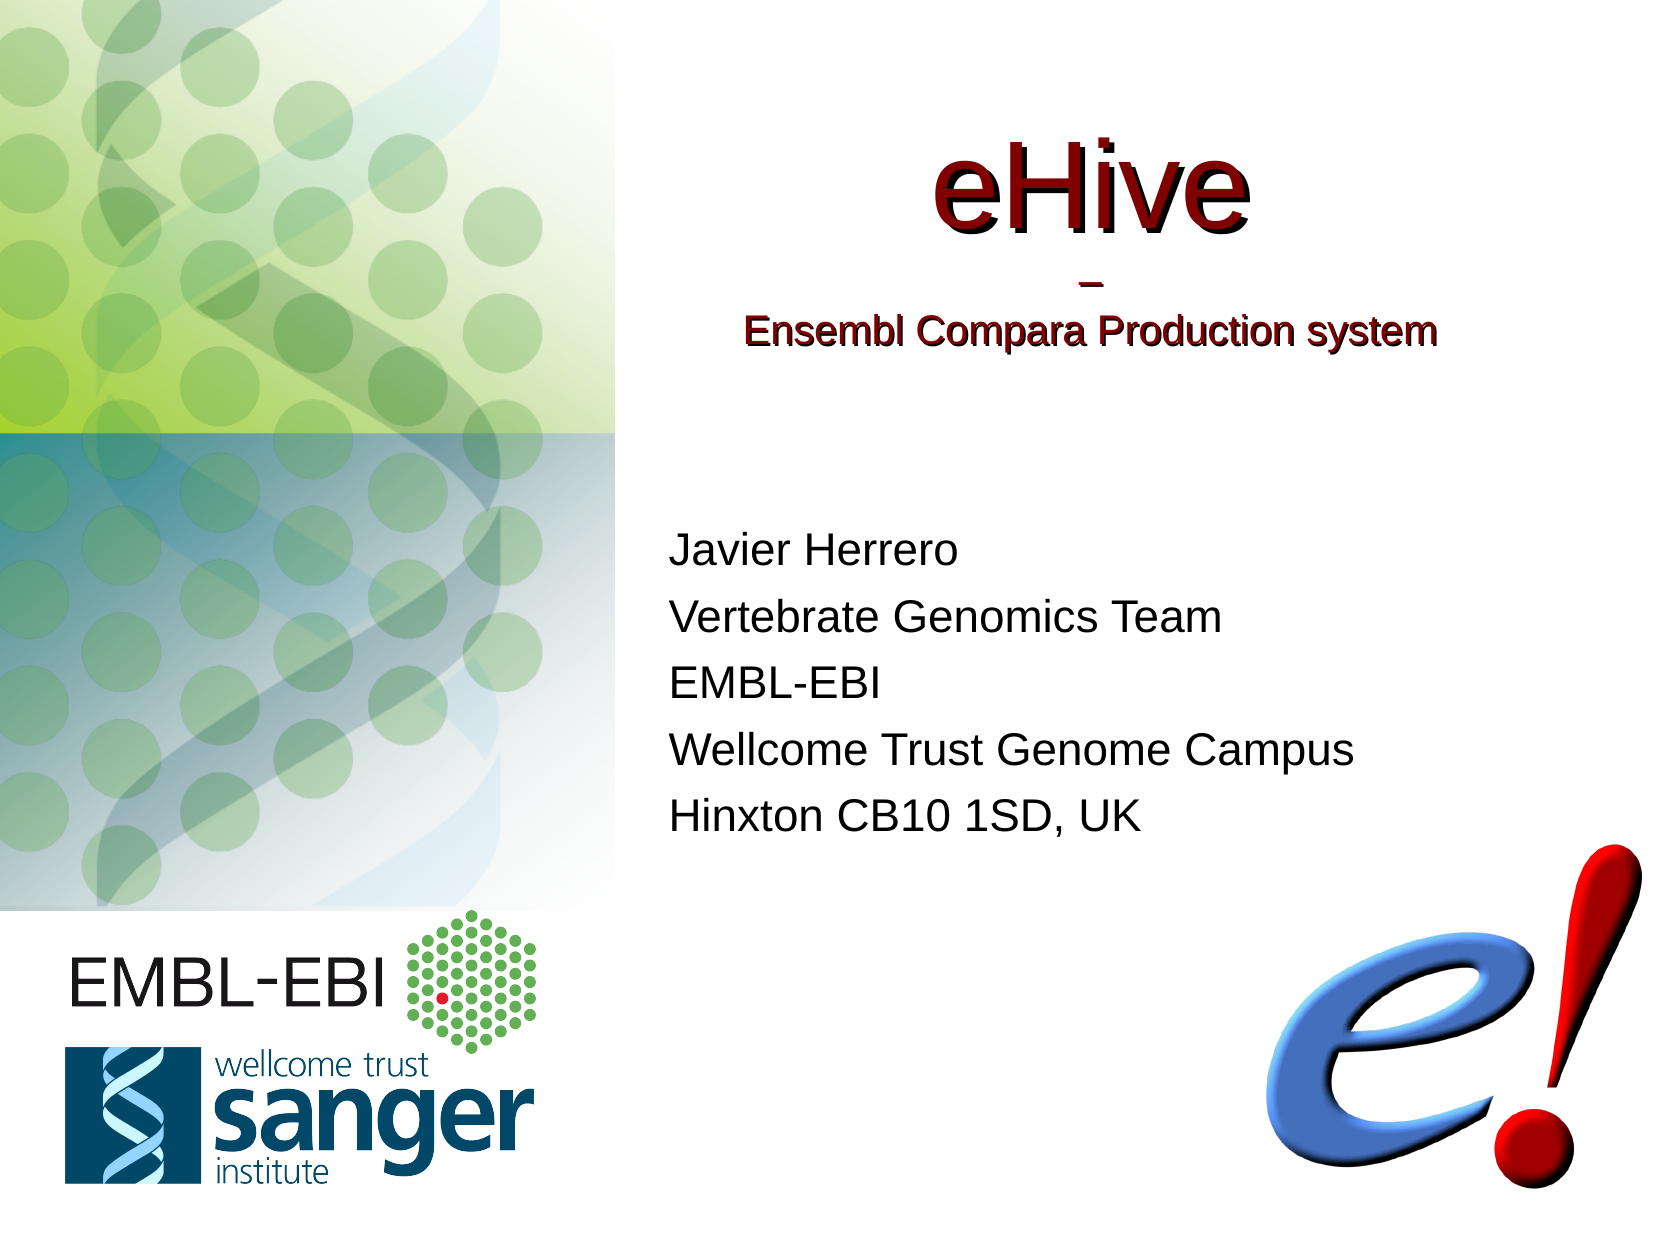

# eHive – Ensembl Compara Production system
Javier Herrero
Vertebrate Genomics Team
EMBL-EBI
Wellcome Trust Genome Campus
Hinxton CB10 1SD, UK